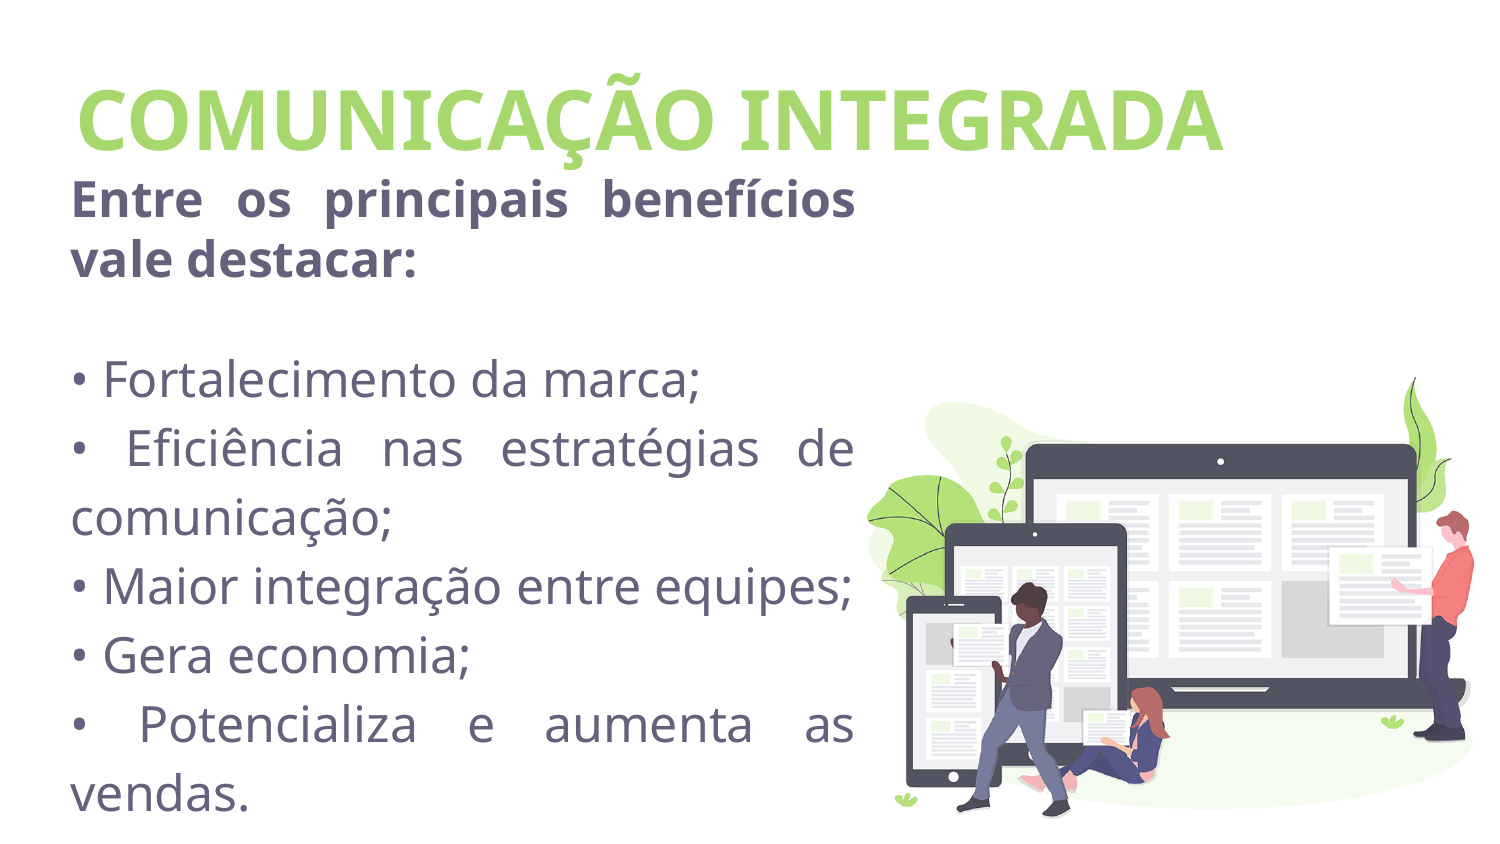

# COMUNICAÇÃO INTEGRADA
Entre os principais benefícios vale destacar:
• Fortalecimento da marca;
• Eficiência nas estratégias de comunicação;
• Maior integração entre equipes;
• Gera economia;
• Potencializa e aumenta as vendas.